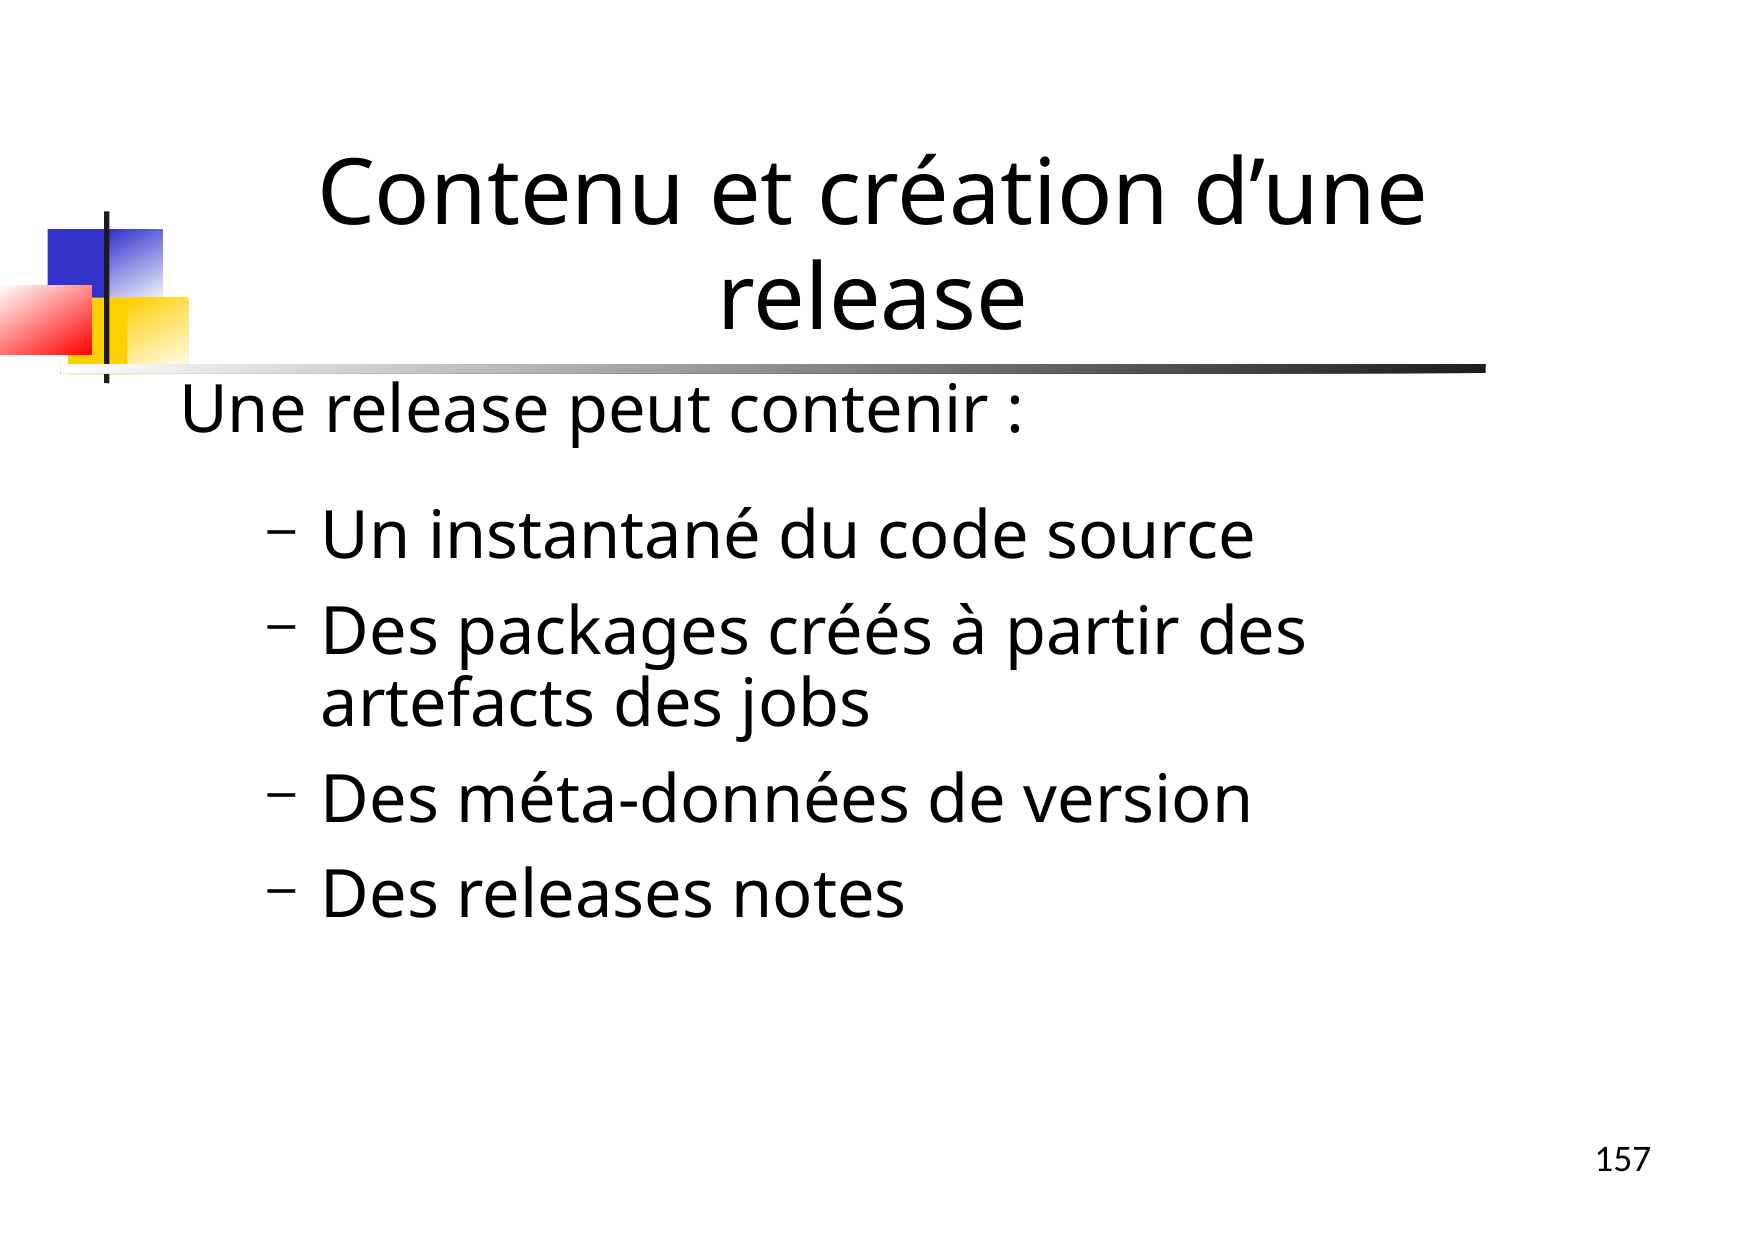

# Contenu et création d’une release
Une release peut contenir :
Un instantané du code source
Des packages créés à partir des artefacts des jobs
Des méta-données de version
Des releases notes